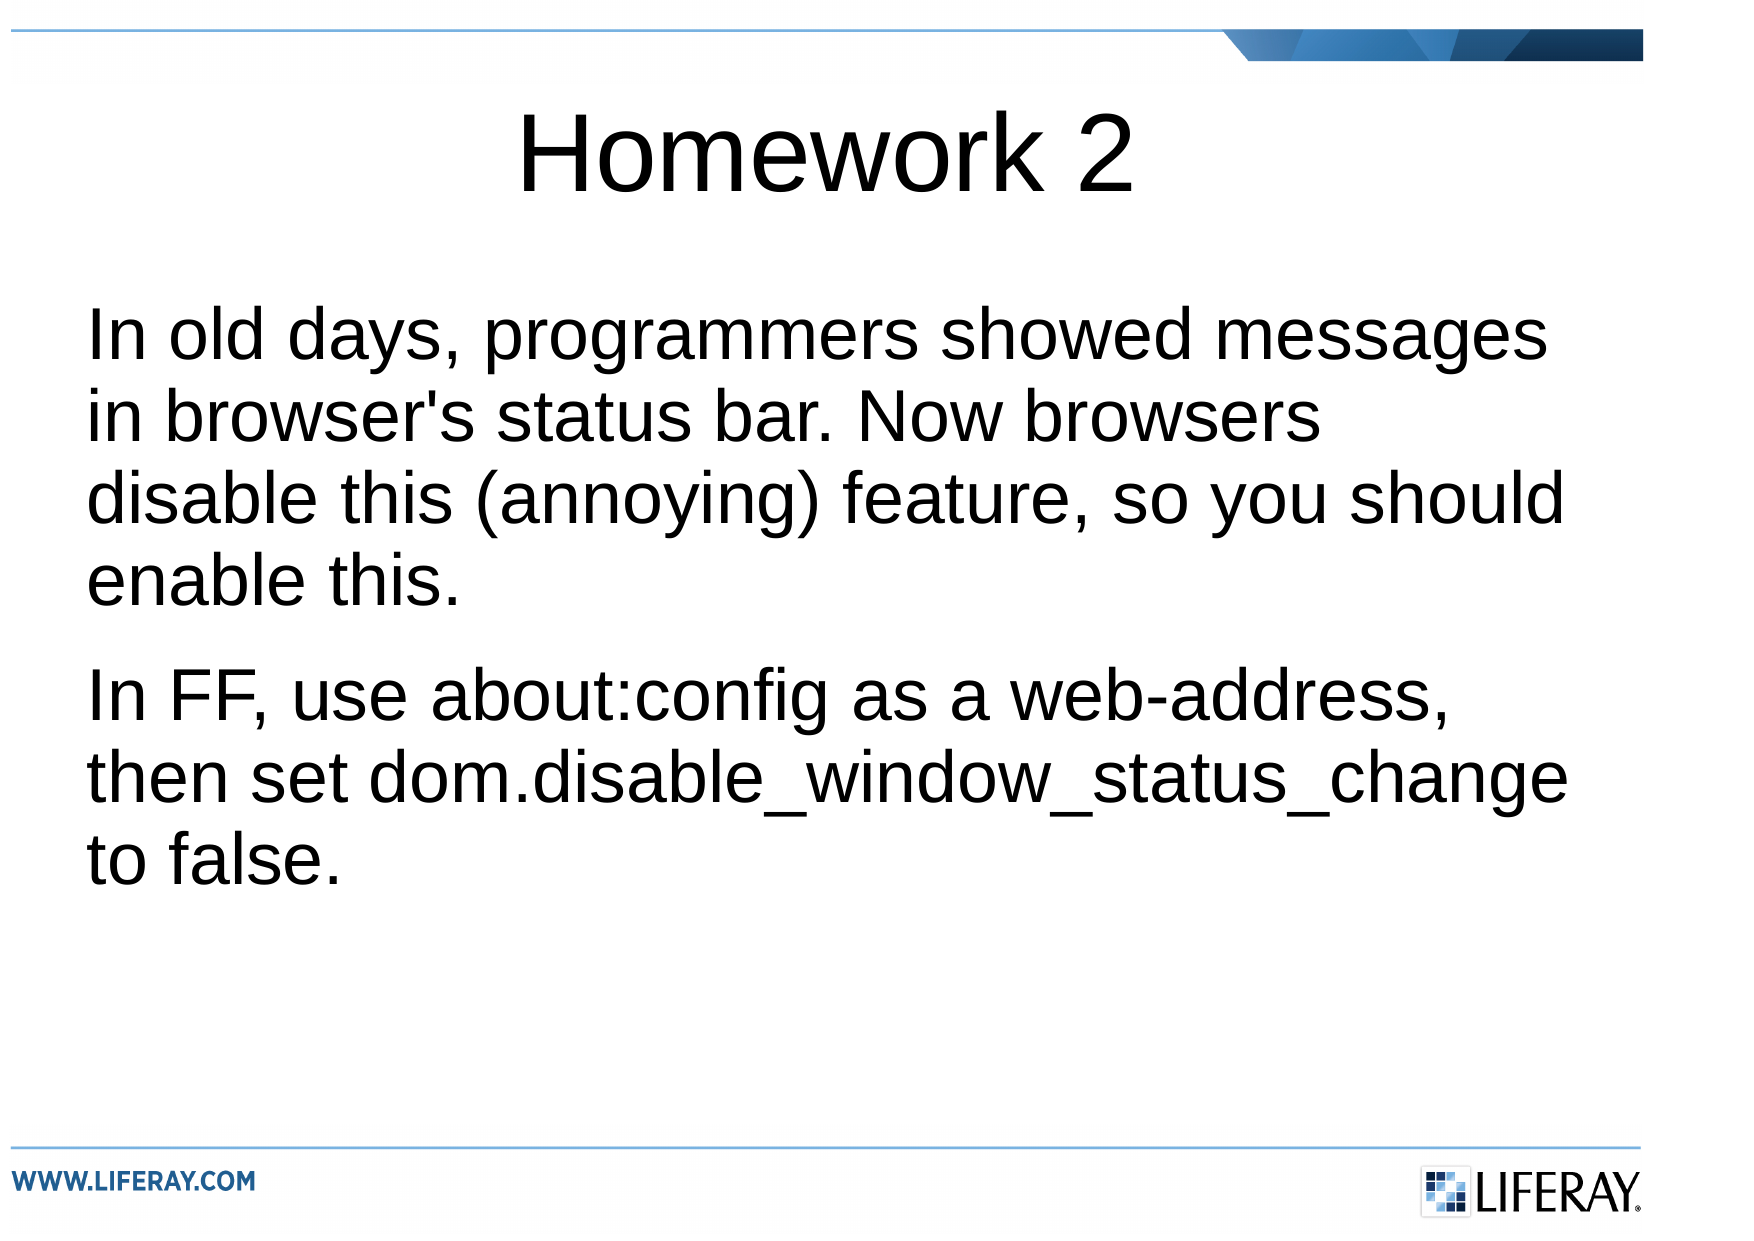

# Homework 2
In old days, programmers showed messages in browser's status bar. Now browsers disable this (annoying) feature, so you should enable this.
In FF, use about:config as a web-address, then set dom.disable_window_status_change to false.